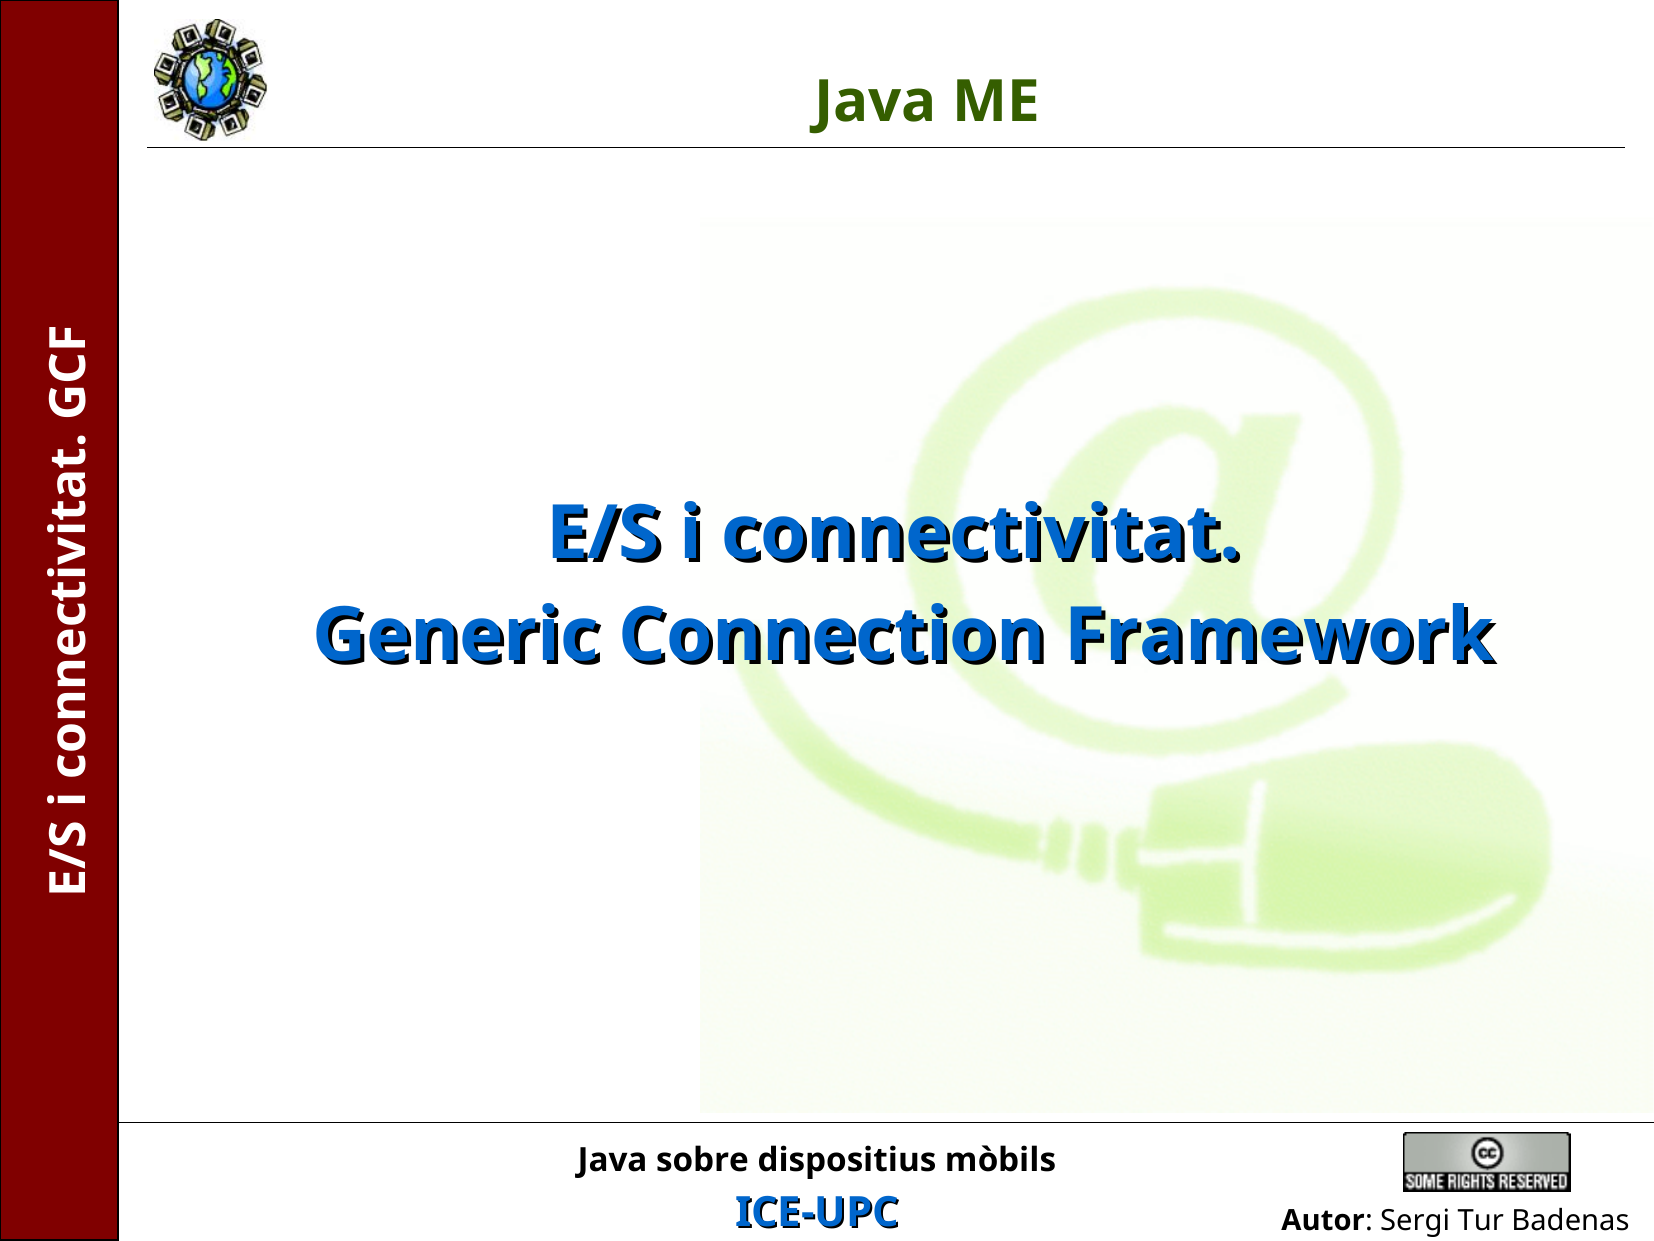

# Java ME
E/S i connectivitat.
Generic Connection Framework